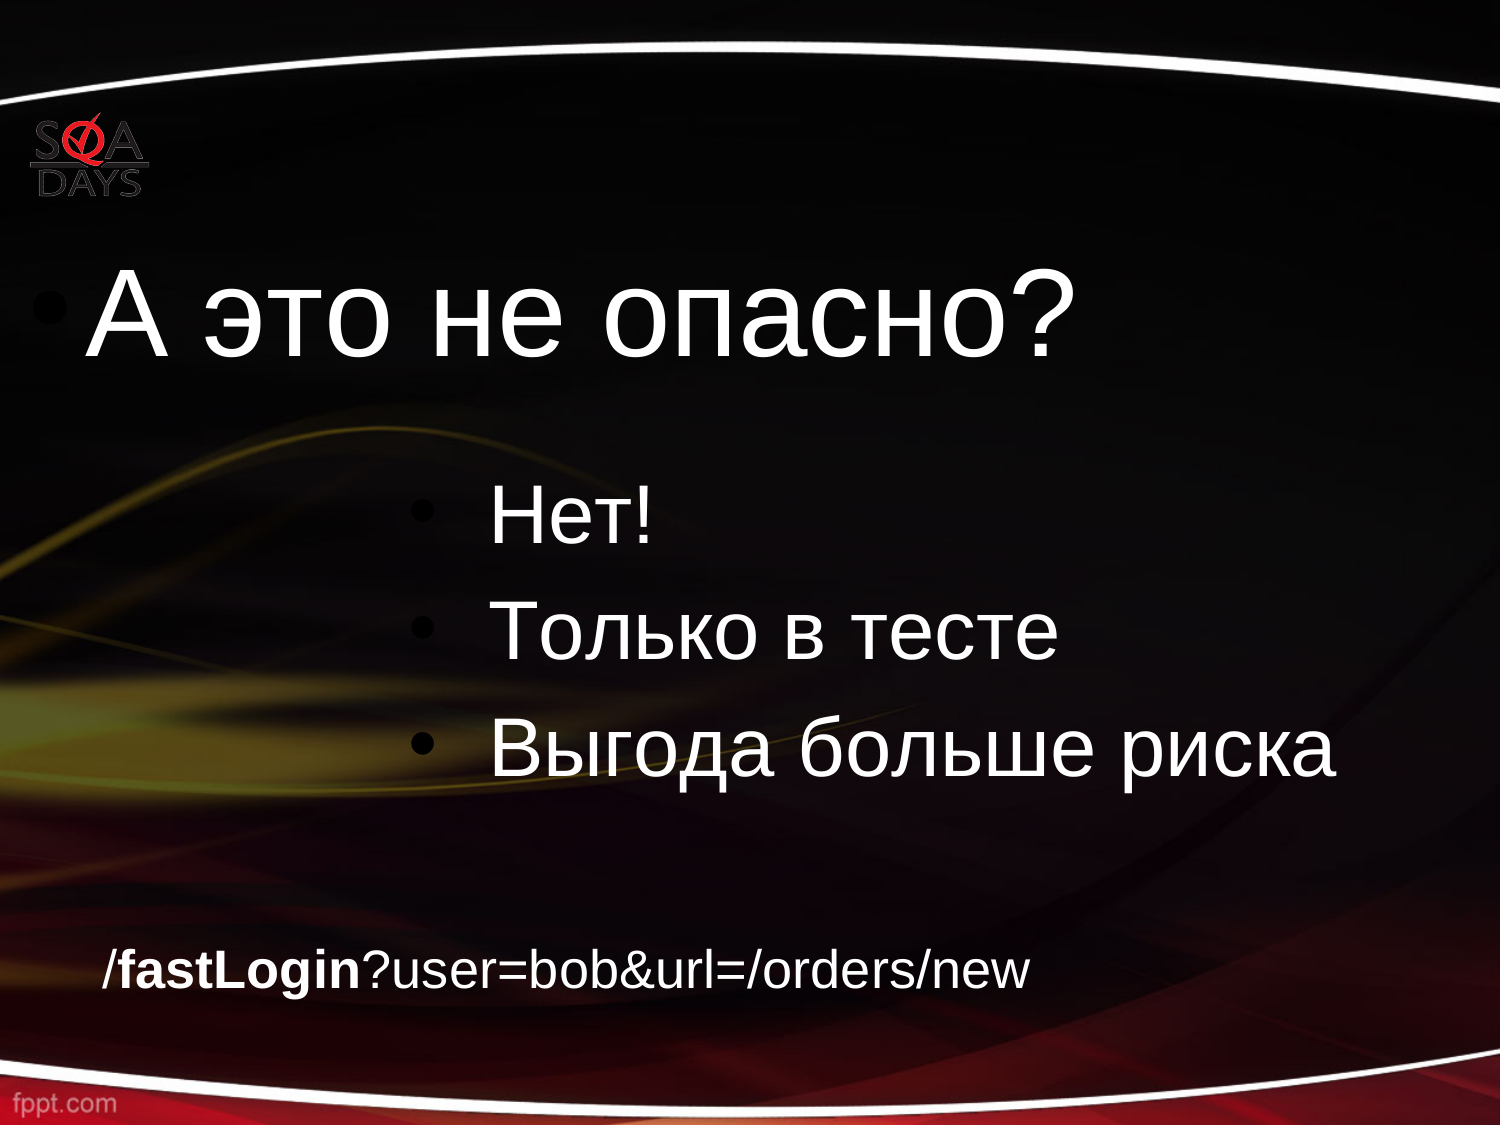

# А это не опасно?
 Нет!
 Только в тесте
 Выгода больше риска
/fastLogin?user=bob&url=/orders/new